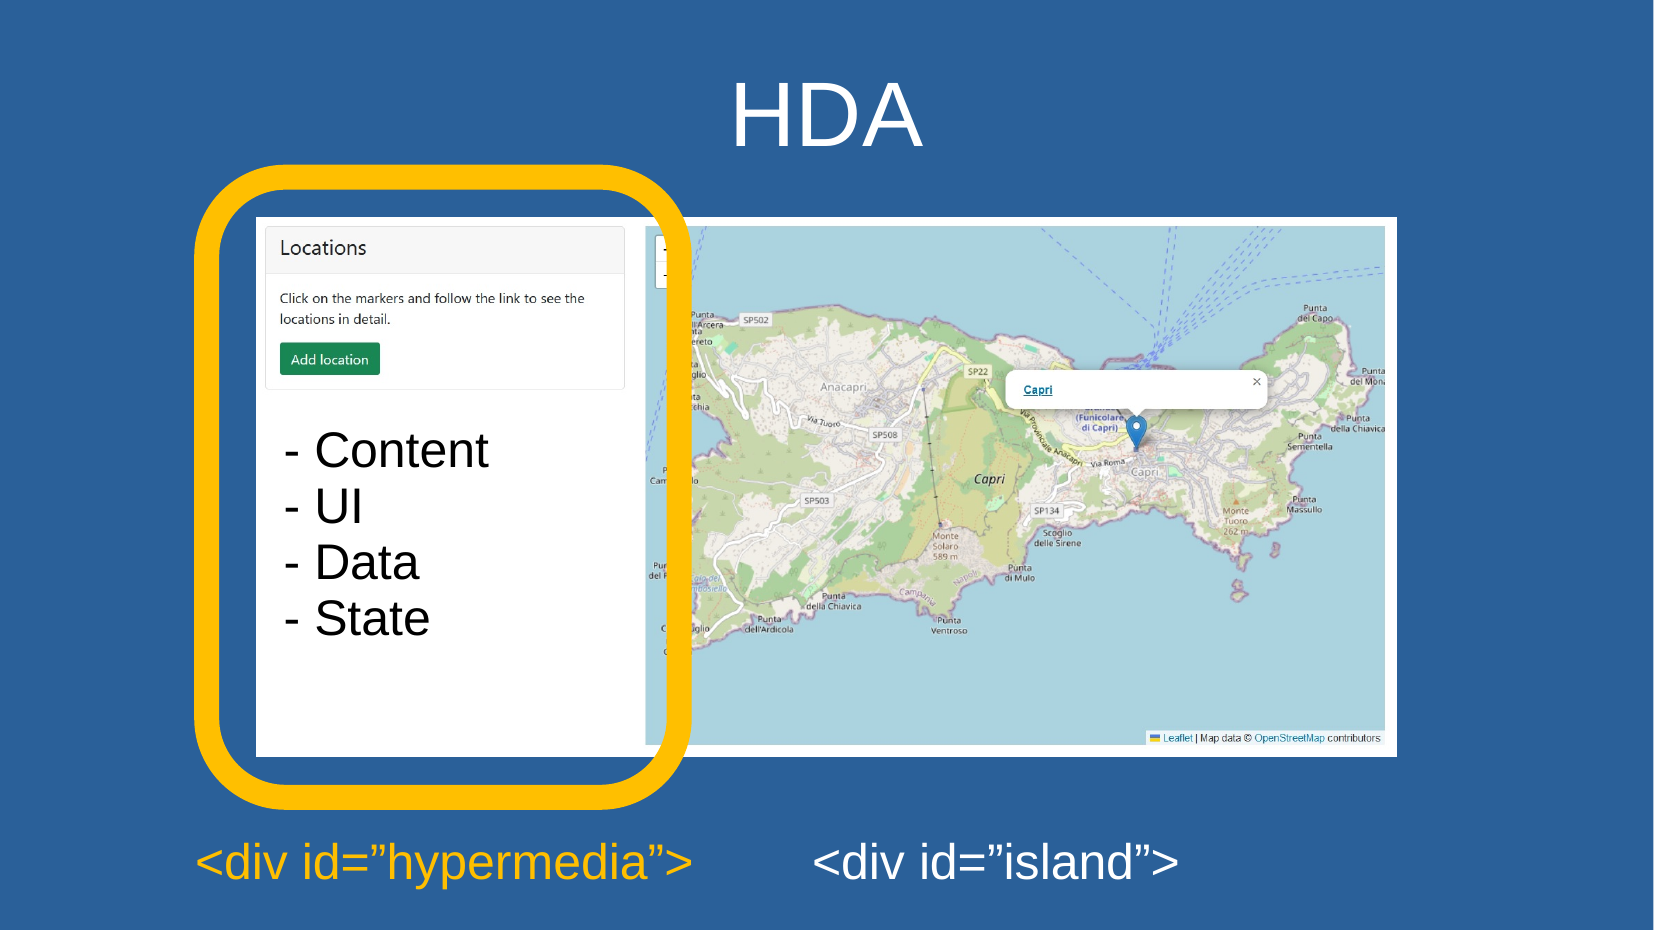

# HDA
- Content
- UI
- Data
- State
<div id=”hypermedia”>
<div id=”island”>